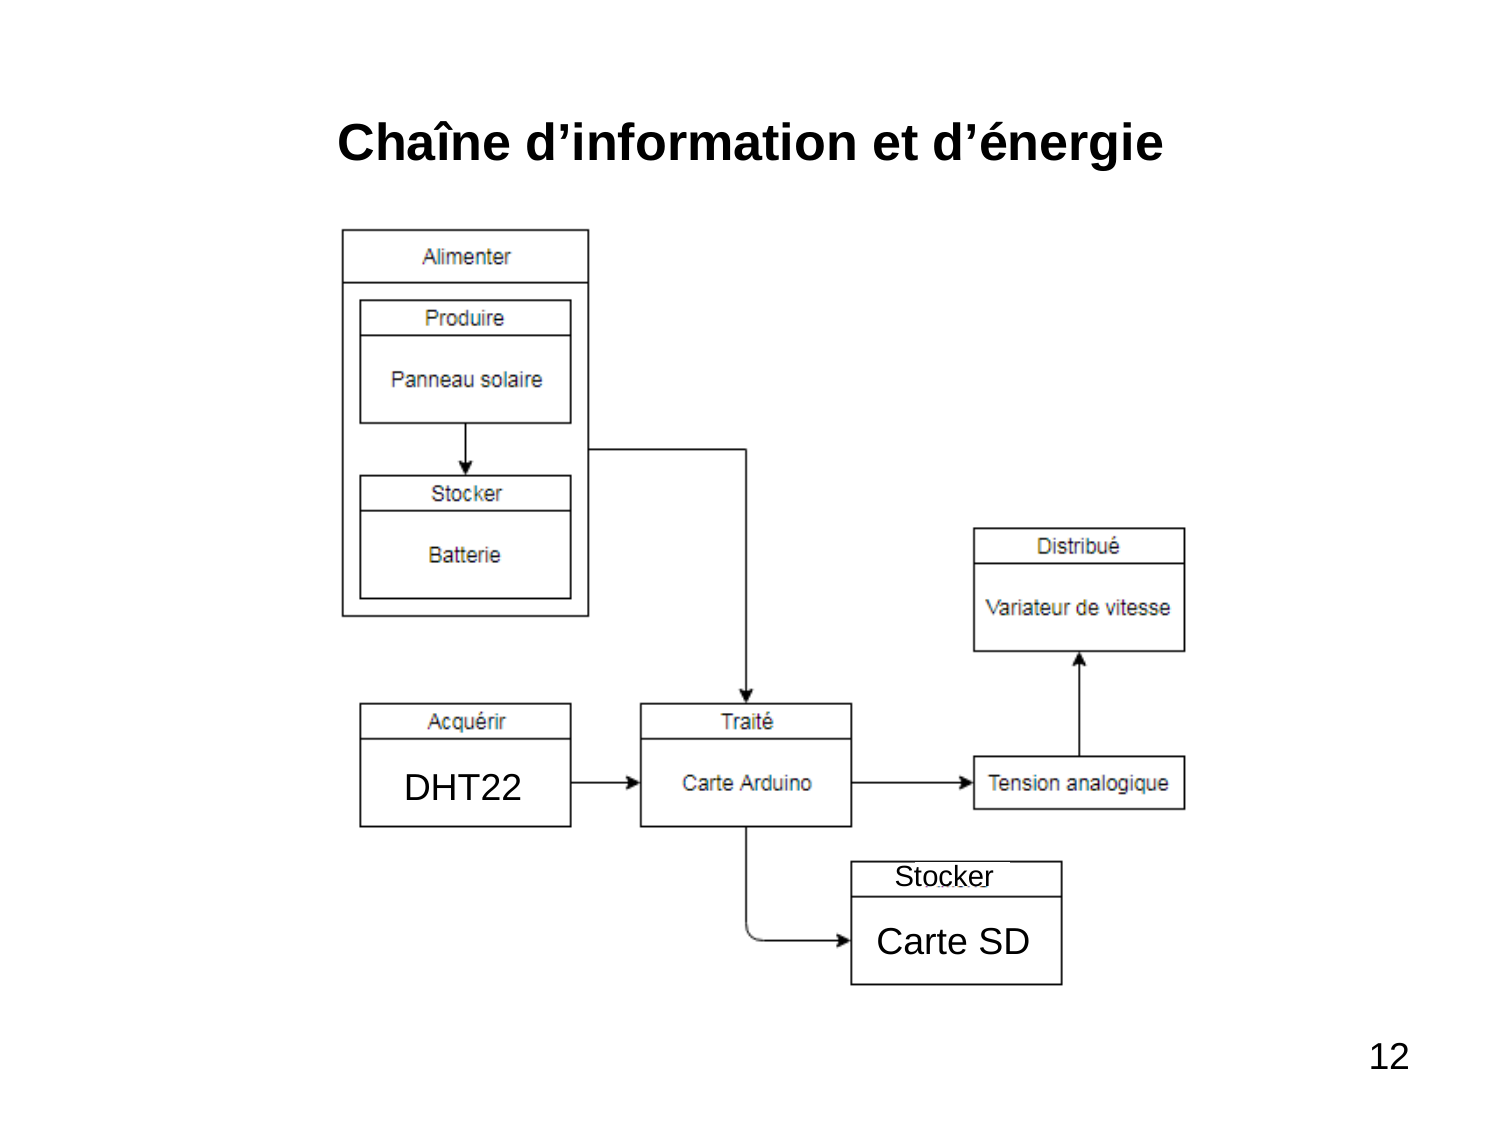

Chaîne d’information et d’énergie
DHT22
Stocker
Carte SD
12